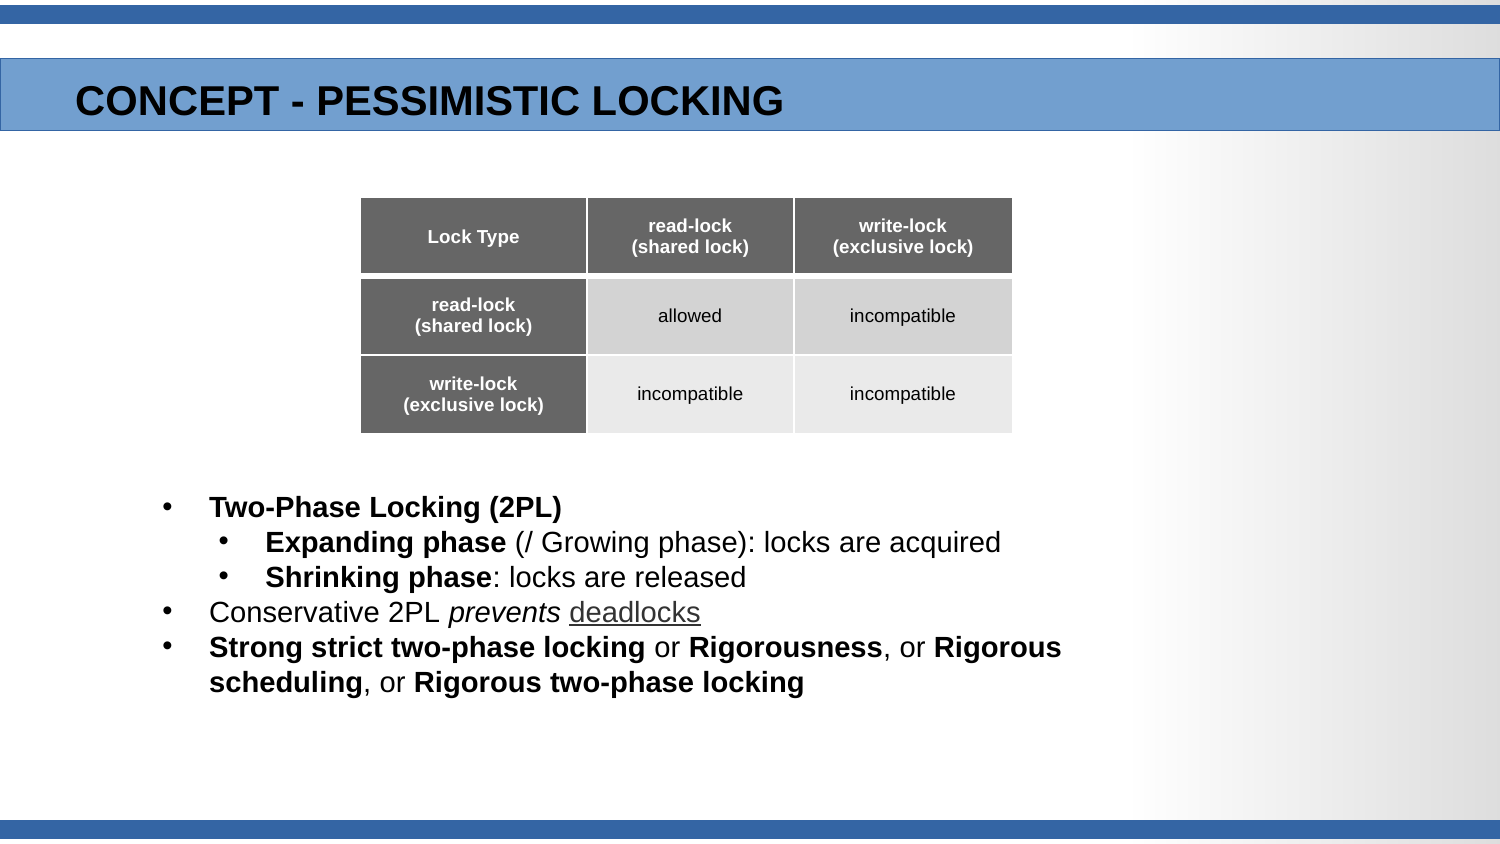

# CONCEpt - Pessimistic Locking
| Lock Type | read-lock (shared lock) | write-lock (exclusive lock) |
| --- | --- | --- |
| read-lock (shared lock) | allowed | incompatible |
| write-lock (exclusive lock) | incompatible | incompatible |
Two-Phase Locking (2PL)
Expanding phase (/ Growing phase): locks are acquired
Shrinking phase: locks are released
Conservative 2PL prevents deadlocks
Strong strict two-phase locking or Rigorousness, or Rigorous scheduling, or Rigorous two-phase locking